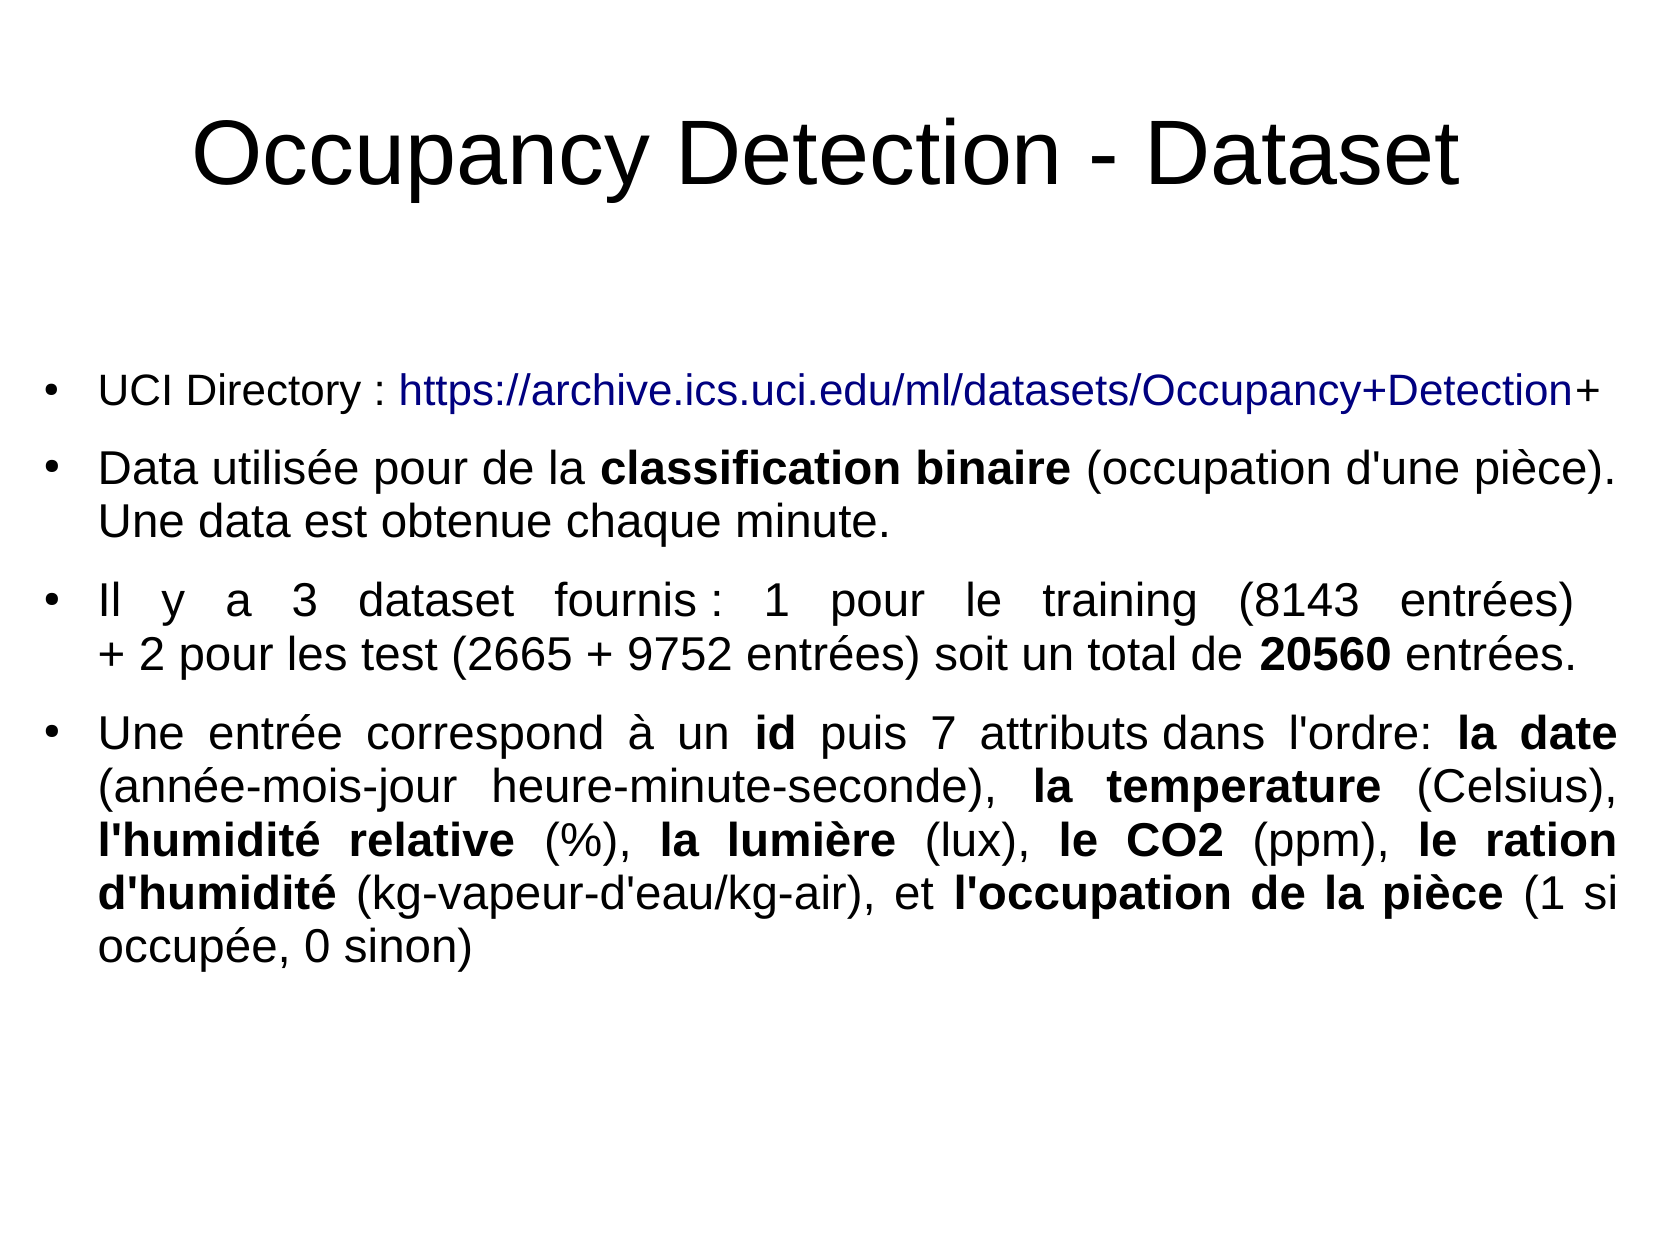

# Occupancy Detection - Dataset
UCI Directory : https://archive.ics.uci.edu/ml/datasets/Occupancy+Detection+
Data utilisée pour de la classification binaire (occupation d'une pièce).
Une data est obtenue chaque minute.
Il y a 3 dataset fournis : 1 pour le training (8143 entrées)
+ 2 pour les test (2665 + 9752 entrées) soit un total de 20560 entrées.
Une entrée correspond à un id puis 7 attributs dans l'ordre: la date (année-mois-jour heure-minute-seconde), la temperature (Celsius), l'humidité relative (%), la lumière (lux), le CO2 (ppm), le ration d'humidité (kg-vapeur-d'eau/kg-air), et l'occupation de la pièce (1 si occupée, 0 sinon)